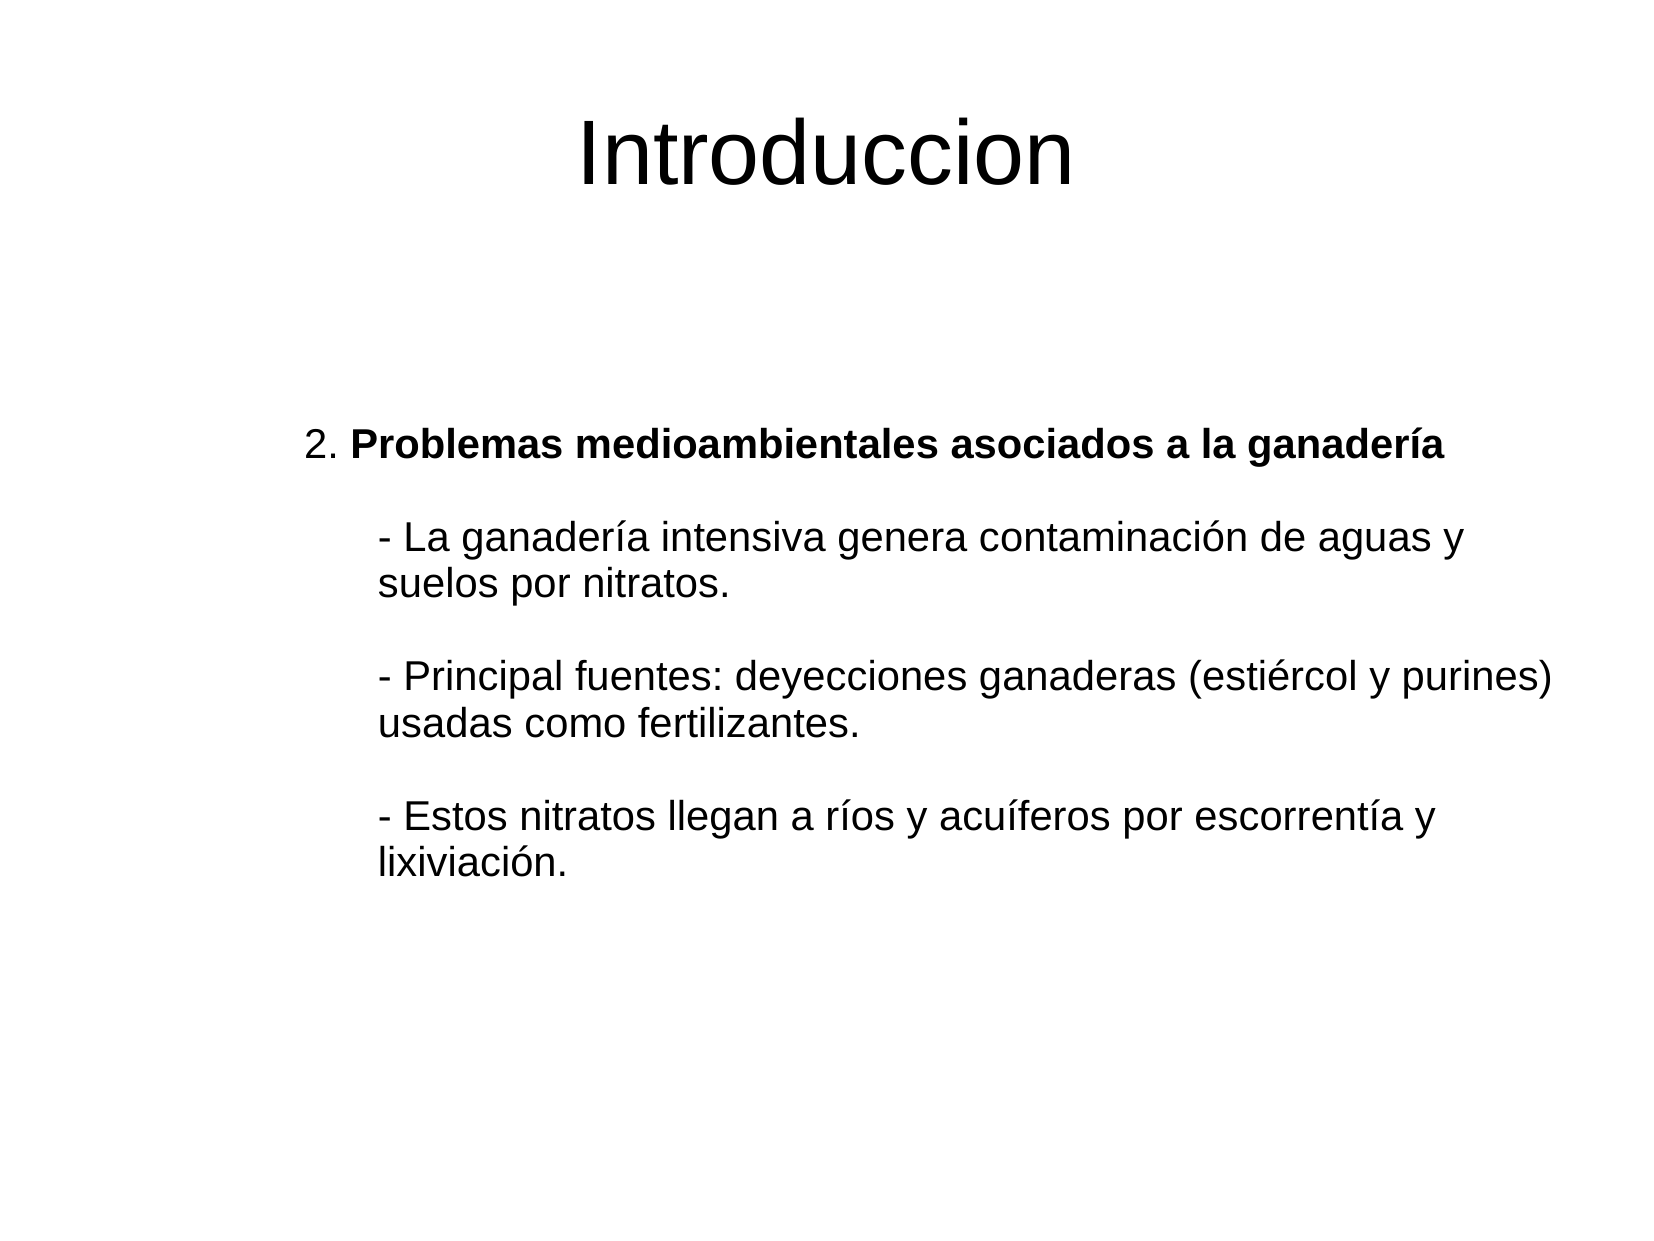

# Introduccion
			2. Problemas medioambientales asociados a la ganadería
				- La ganadería intensiva genera contaminación de aguas y 						suelos por nitratos.
				- Principal fuentes: deyecciones ganaderas (estiércol y purines) 				usadas como fertilizantes.
				- Estos nitratos llegan a ríos y acuíferos por escorrentía y 						lixiviación.